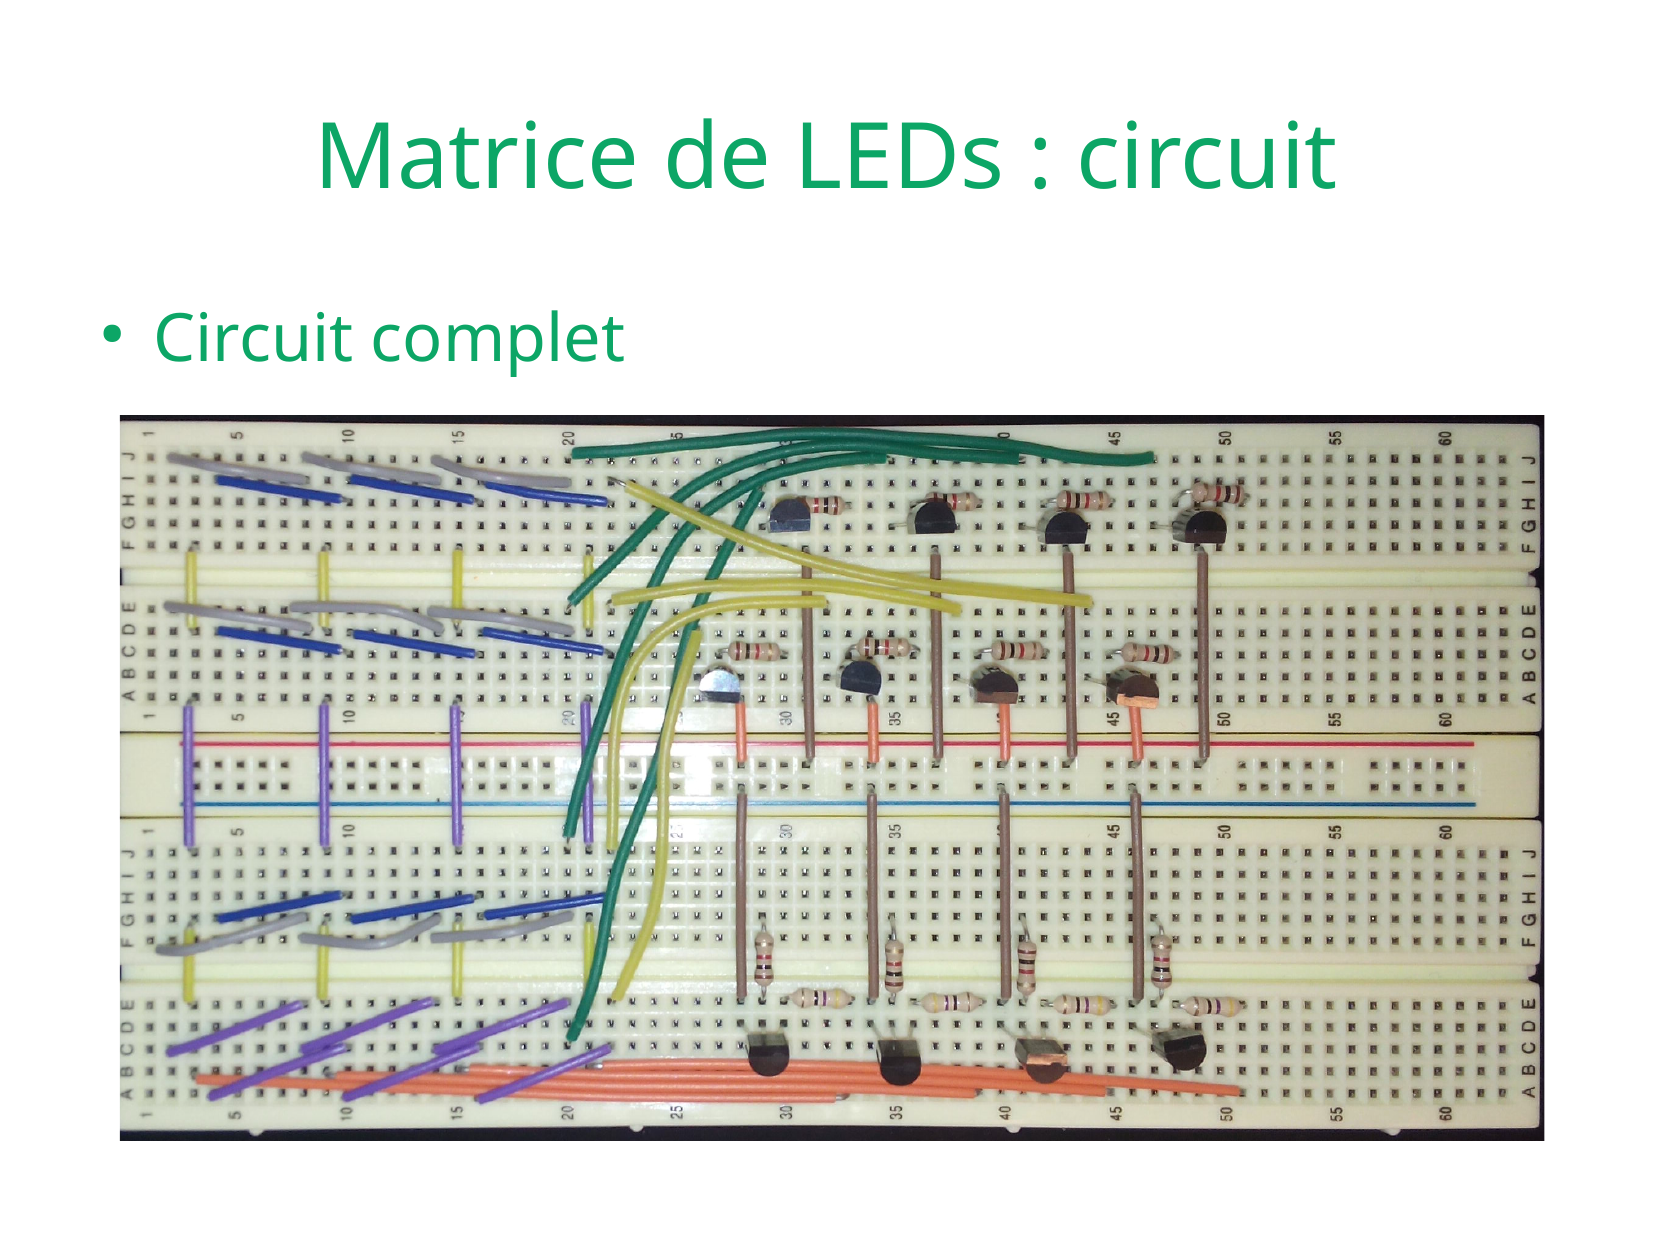

# Matrice de LEDs : circuit
Circuit complet